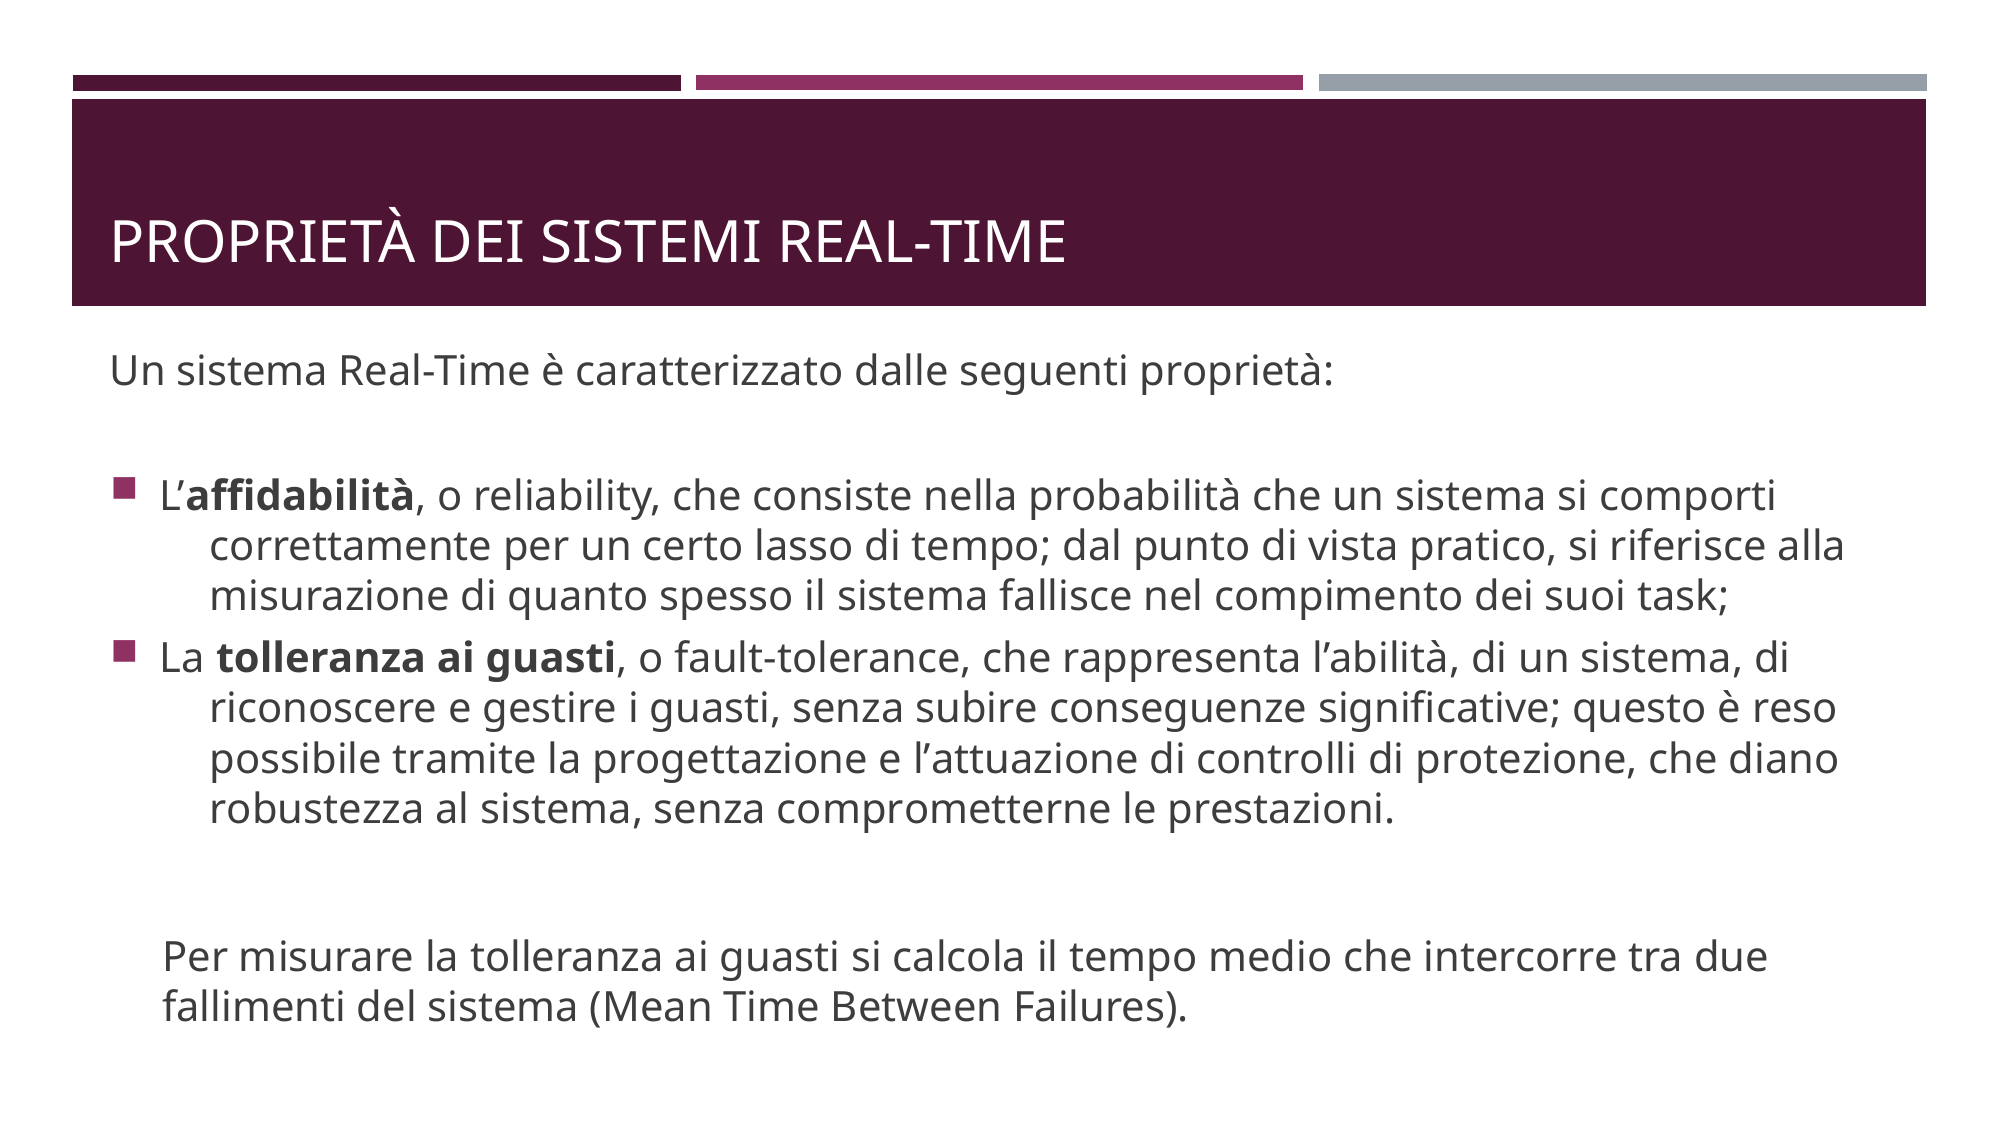

# Proprietà dei sistemi real-time
Un sistema Real-Time è caratterizzato dalle seguenti proprietà:
L’affidabilità, o reliability, che consiste nella probabilità che un sistema si comporti correttamente per un certo lasso di tempo; dal punto di vista pratico, si riferisce alla misurazione di quanto spesso il sistema fallisce nel compimento dei suoi task;
La tolleranza ai guasti, o fault-tolerance, che rappresenta l’abilità, di un sistema, di riconoscere e gestire i guasti, senza subire conseguenze significative; questo è reso possibile tramite la progettazione e l’attuazione di controlli di protezione, che diano robustezza al sistema, senza comprometterne le prestazioni.
Per misurare la tolleranza ai guasti si calcola il tempo medio che intercorre tra due fallimenti del sistema (Mean Time Between Failures).